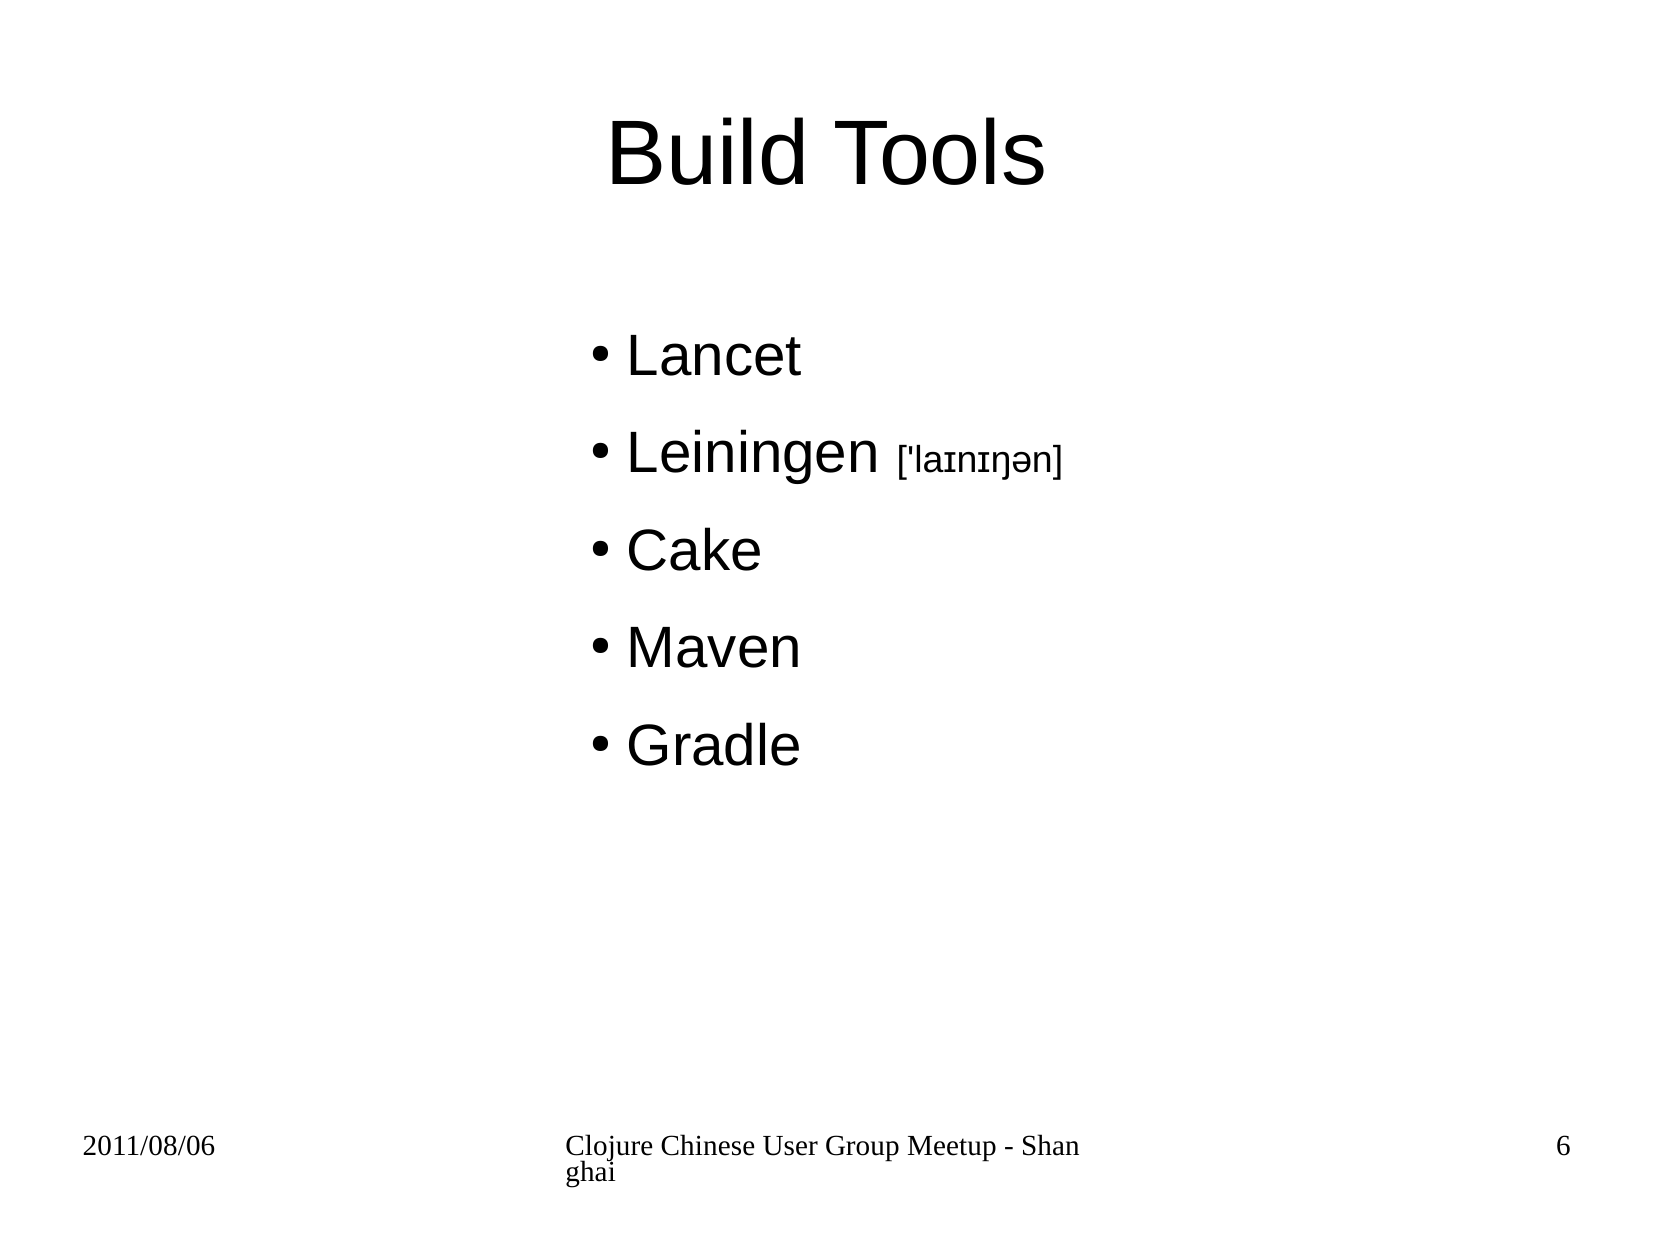

# Build Tools
 Lancet
 Leiningen ['laɪnɪŋən]
 Cake
 Maven
 Gradle
2011/08/06
Clojure Chinese User Group Meetup - Shanghai
6